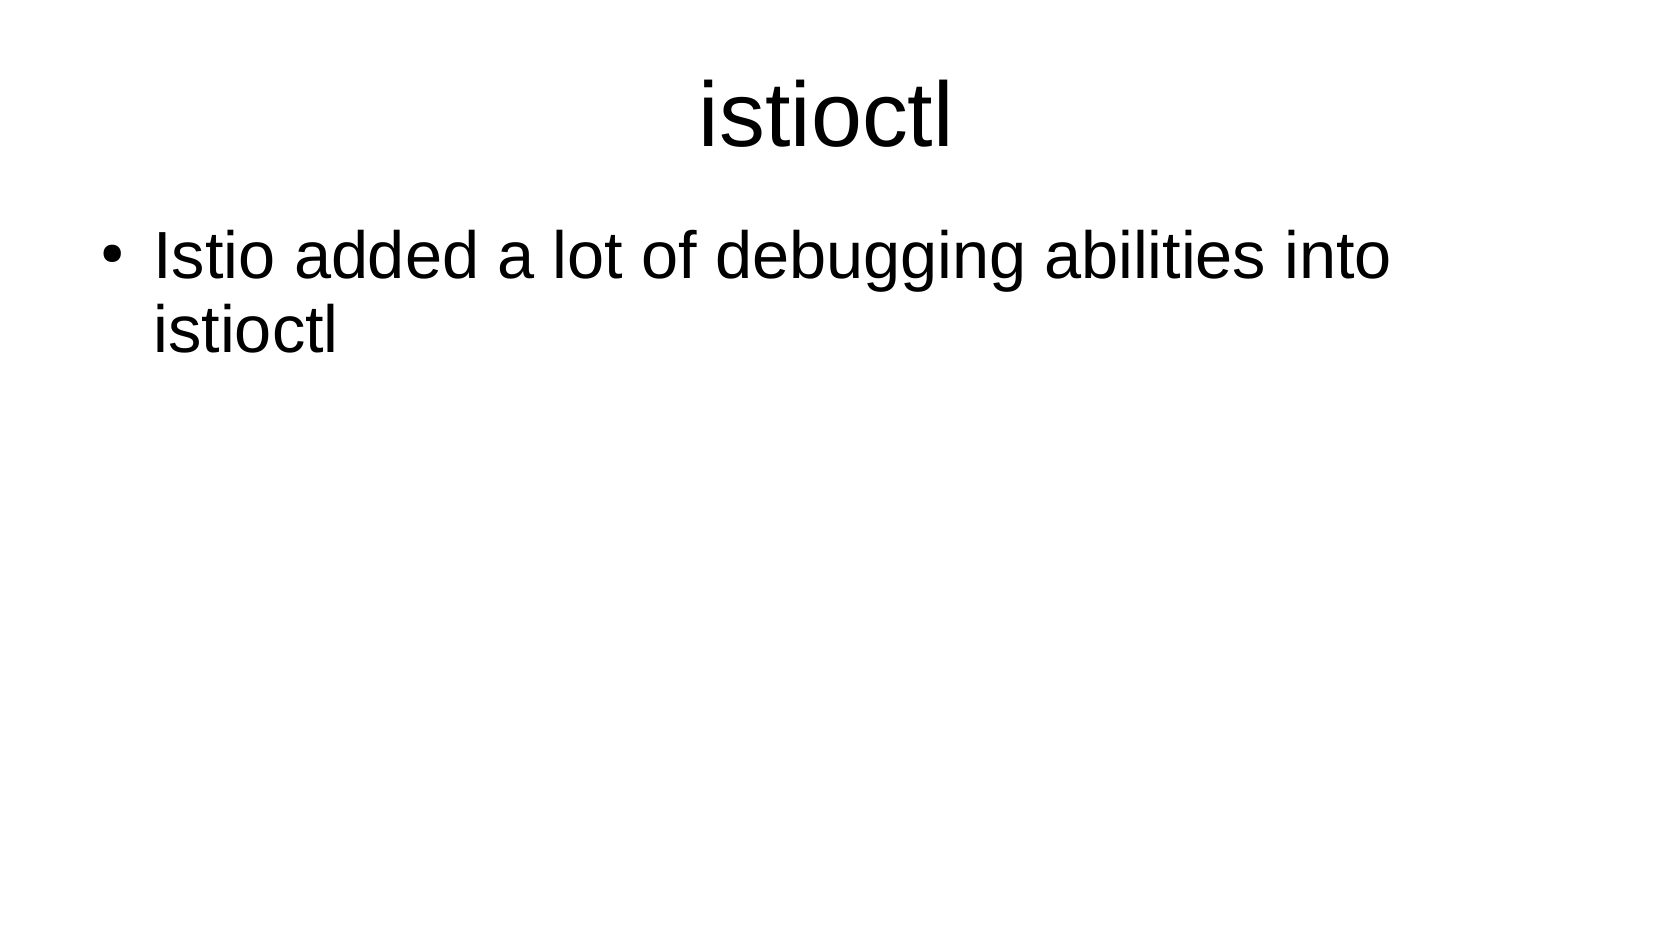

# istioctl
Istio added a lot of debugging abilities into istioctl